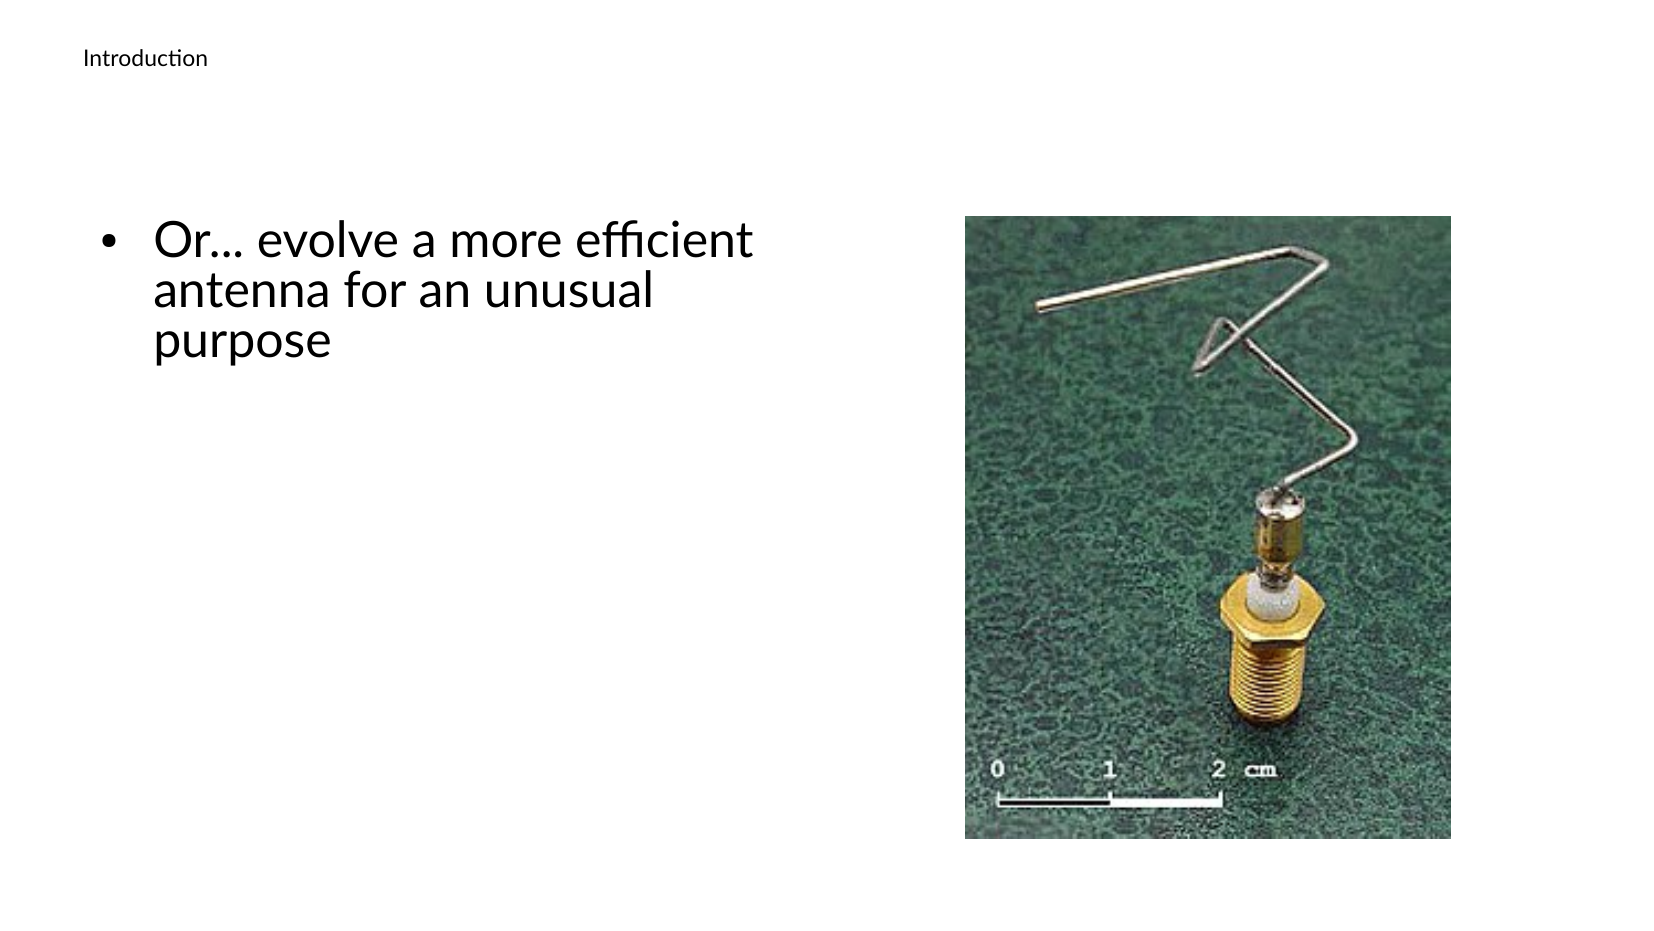

# Introduction
Or... evolve a more efficient antenna for an unusual purpose